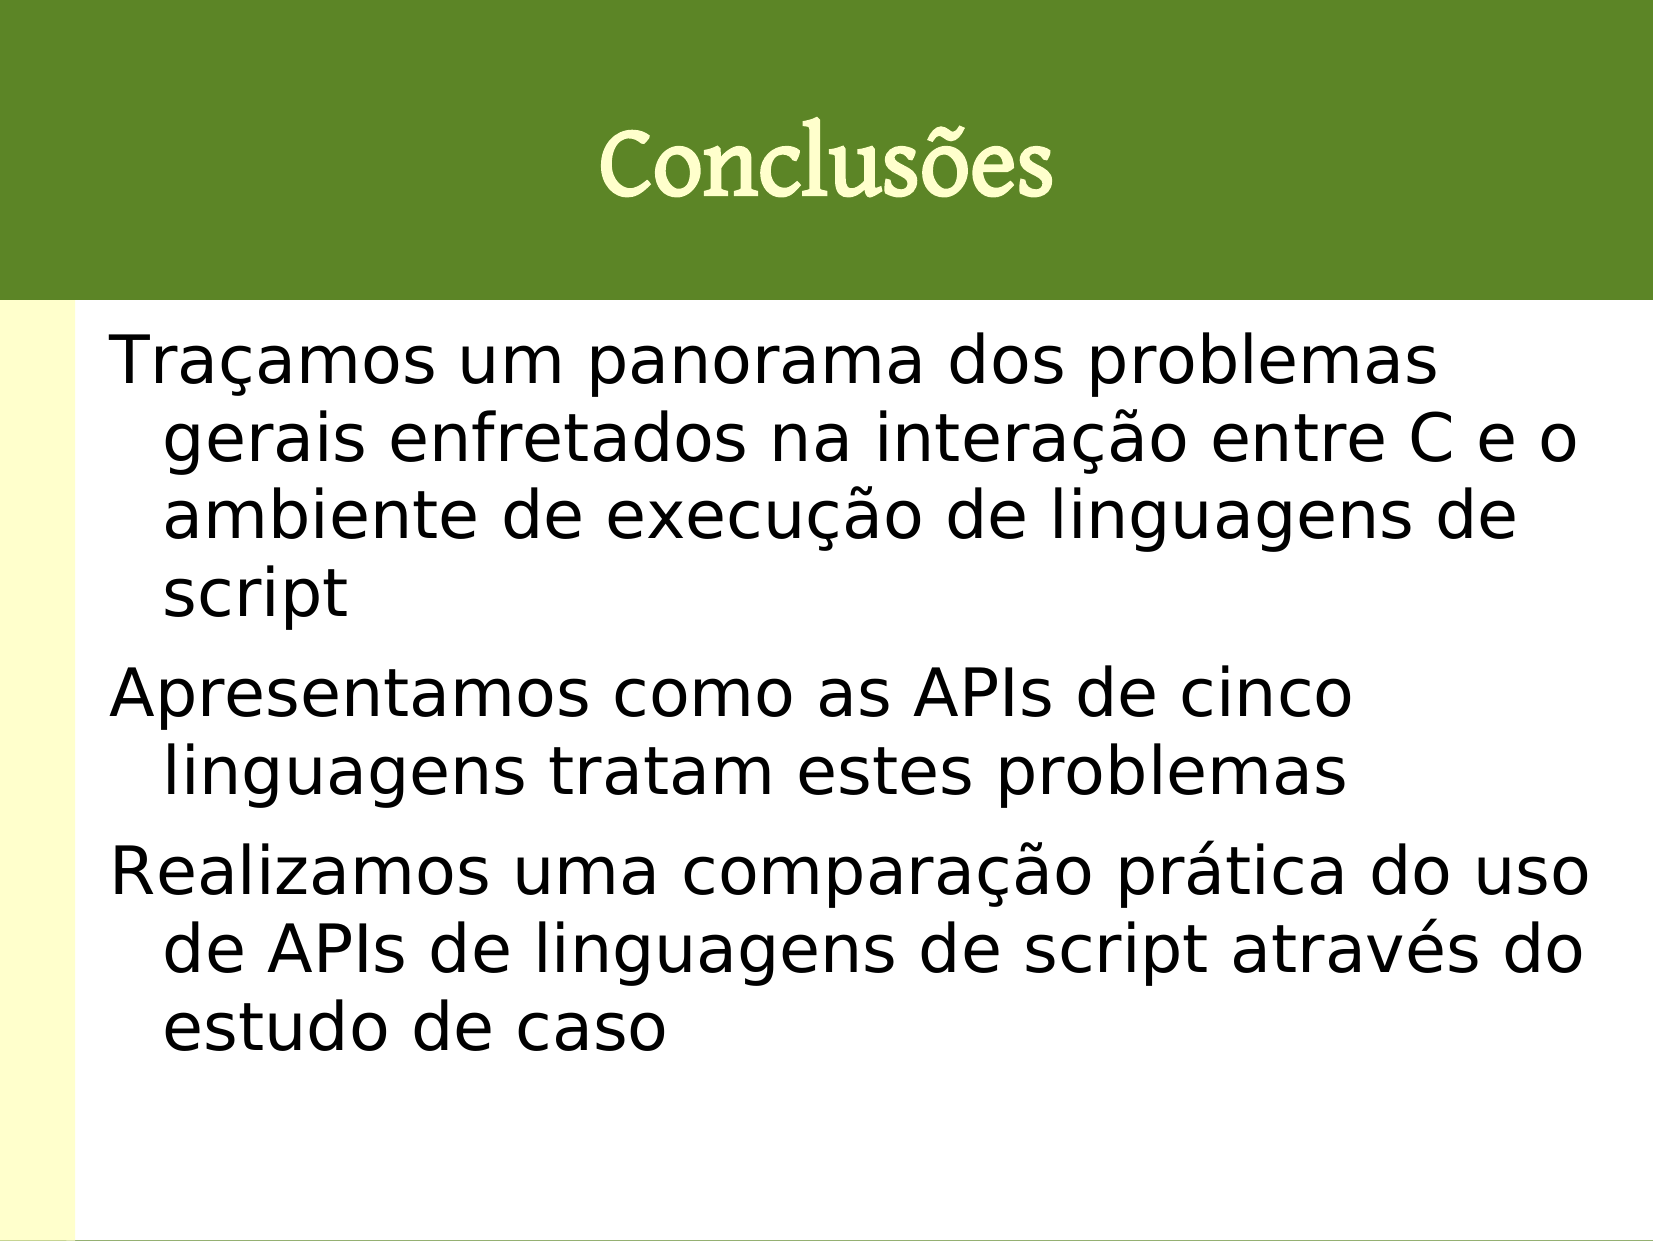

# Conclusões
Traçamos um panorama dos problemas gerais enfretados na interação entre C e o ambiente de execução de linguagens de script
Apresentamos como as APIs de cinco linguagens tratam estes problemas
Realizamos uma comparação prática do uso de APIs de linguagens de script através do estudo de caso